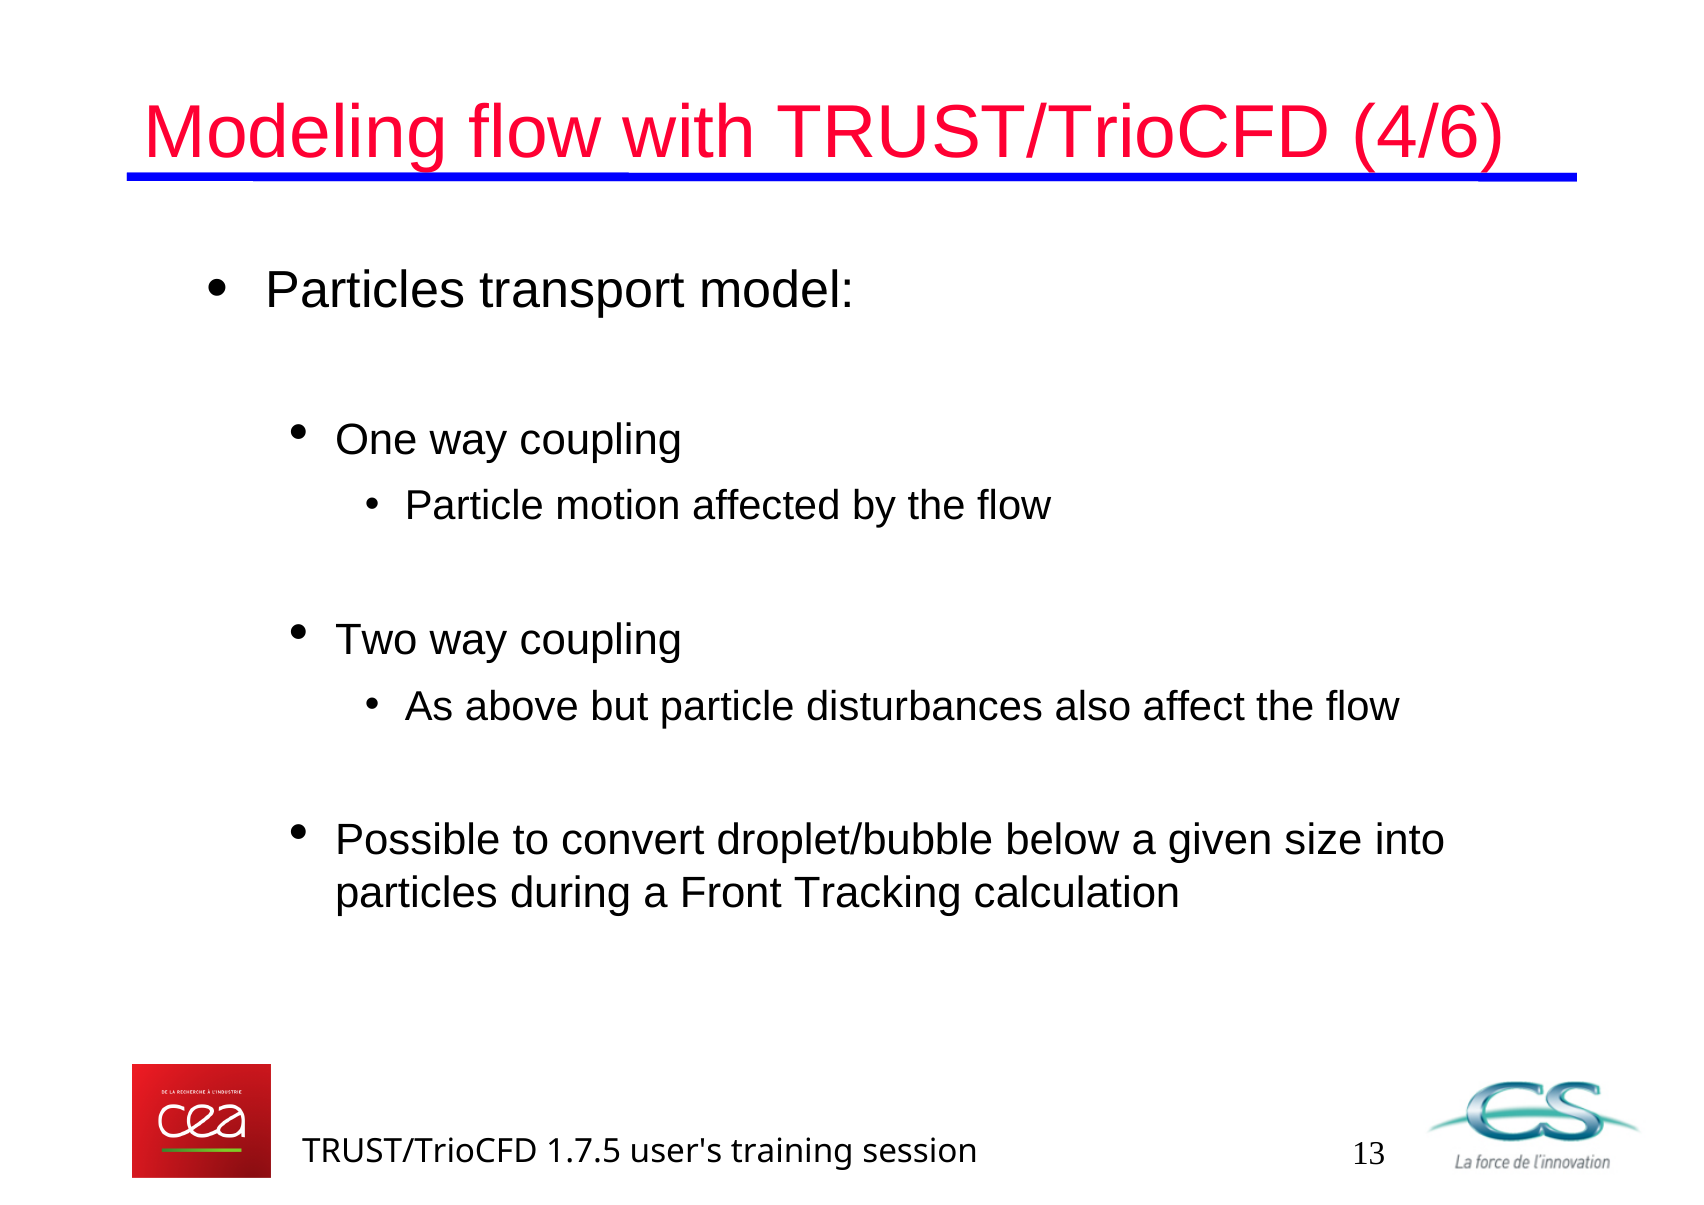

# Modeling flow with TRUST/TrioCFD (4/6)
Particles transport model:
One way coupling
Particle motion affected by the flow
Two way coupling
As above but particle disturbances also affect the flow
Possible to convert droplet/bubble below a given size into particles during a Front Tracking calculation
TRUST/TrioCFD 1.7.5 user's training session
13